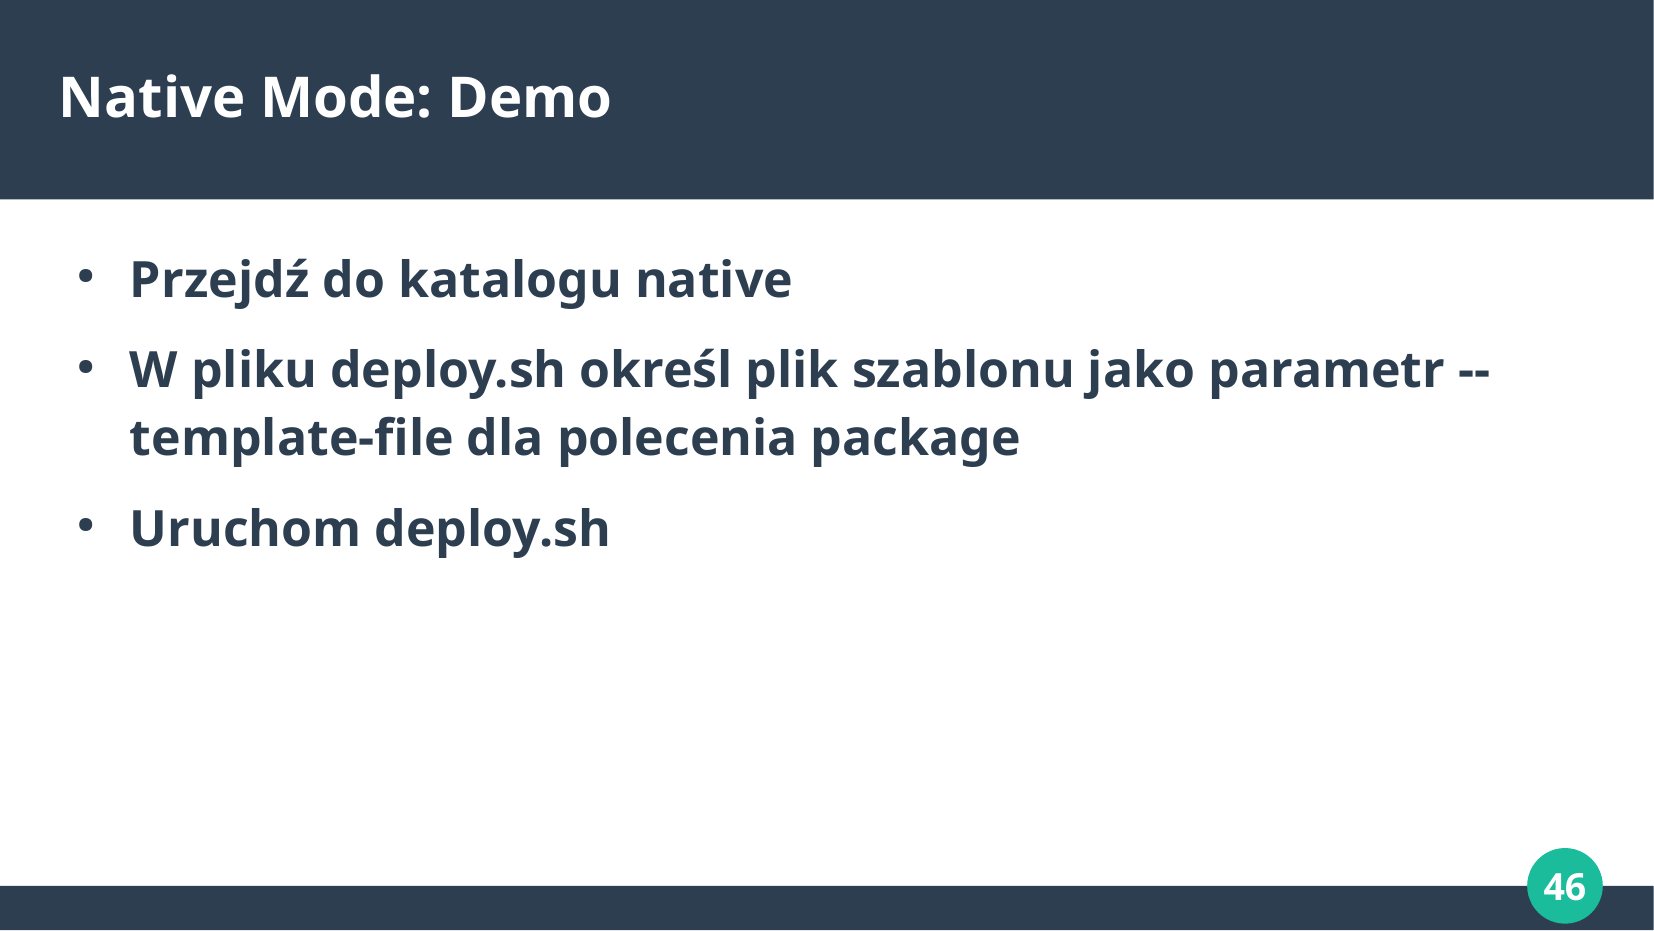

# Native Mode: Demo
Przejdź do katalogu native
W pliku deploy.sh określ plik szablonu jako parametr --template-file dla polecenia package
Uruchom deploy.sh